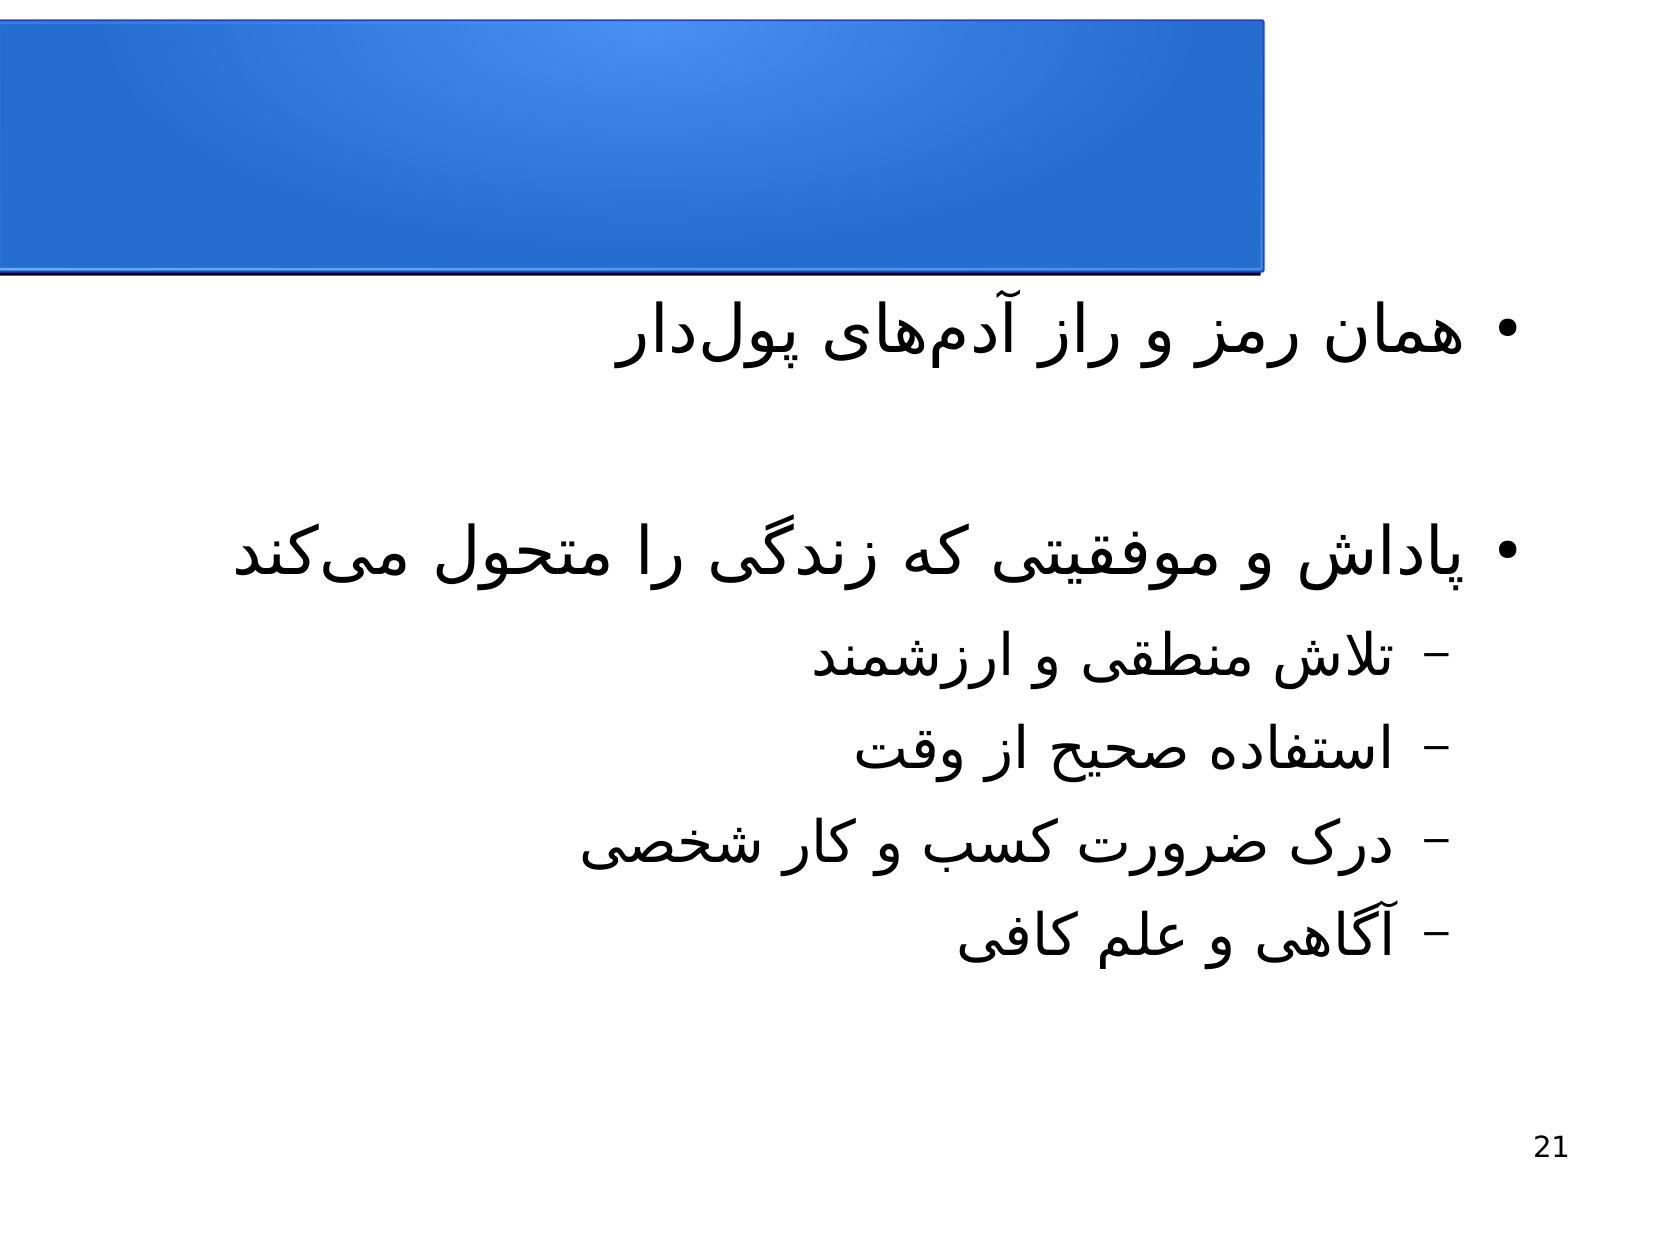

#
همان رمز و راز آدم‌های پول‌دار
پاداش و موفقیتی که زندگی را متحول می‌کند
تلاش منطقی و ارزشمند
استفاده صحیح از وقت
درک ضرورت کسب و کار شخصی
آگاهی و علم کافی
21